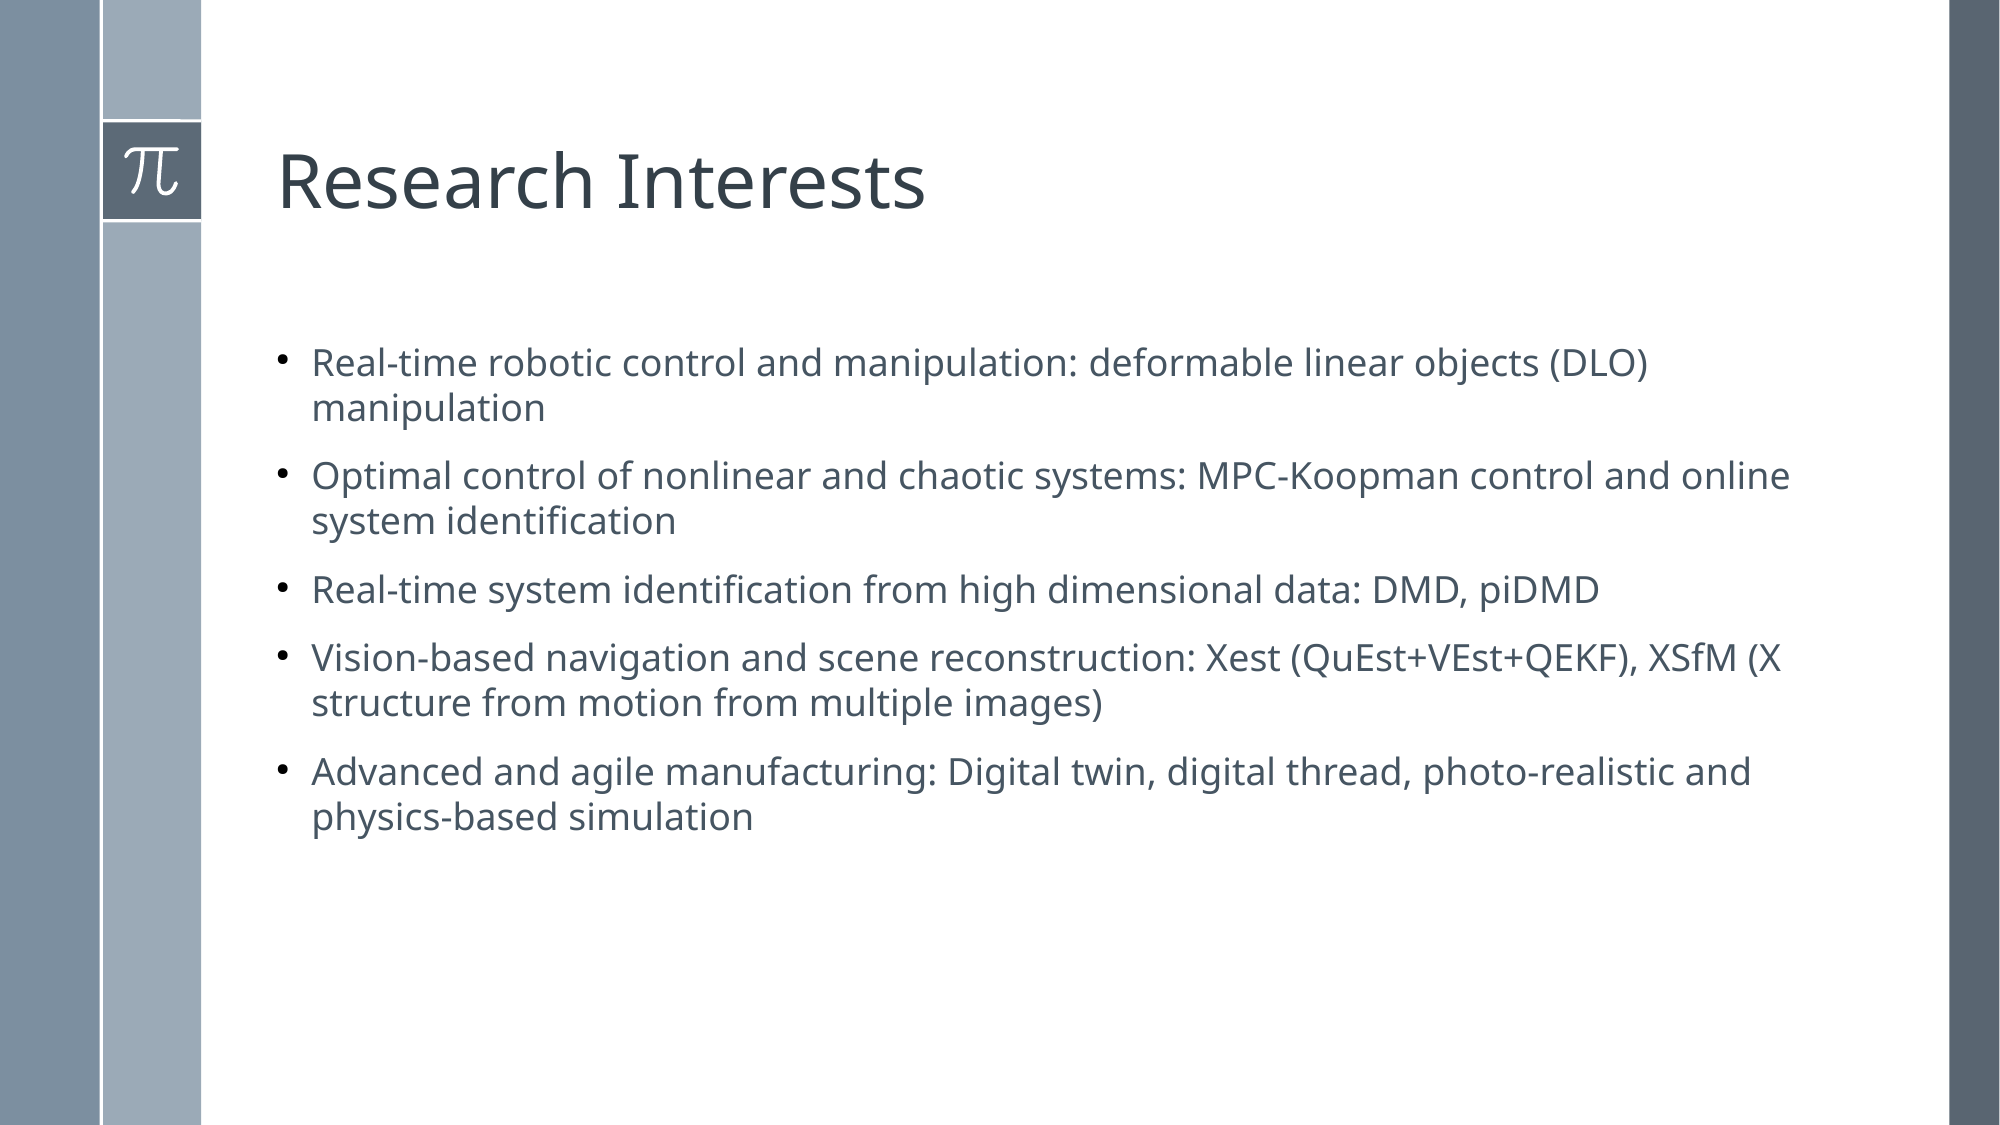

Research Interests
Real-time robotic control and manipulation: deformable linear objects (DLO) manipulation
Optimal control of nonlinear and chaotic systems: MPC-Koopman control and online system identification
Real-time system identification from high dimensional data: DMD, piDMD
Vision-based navigation and scene reconstruction: Xest (QuEst+VEst+QEKF), XSfM (X structure from motion from multiple images)
Advanced and agile manufacturing: Digital twin, digital thread, photo-realistic and physics-based simulation